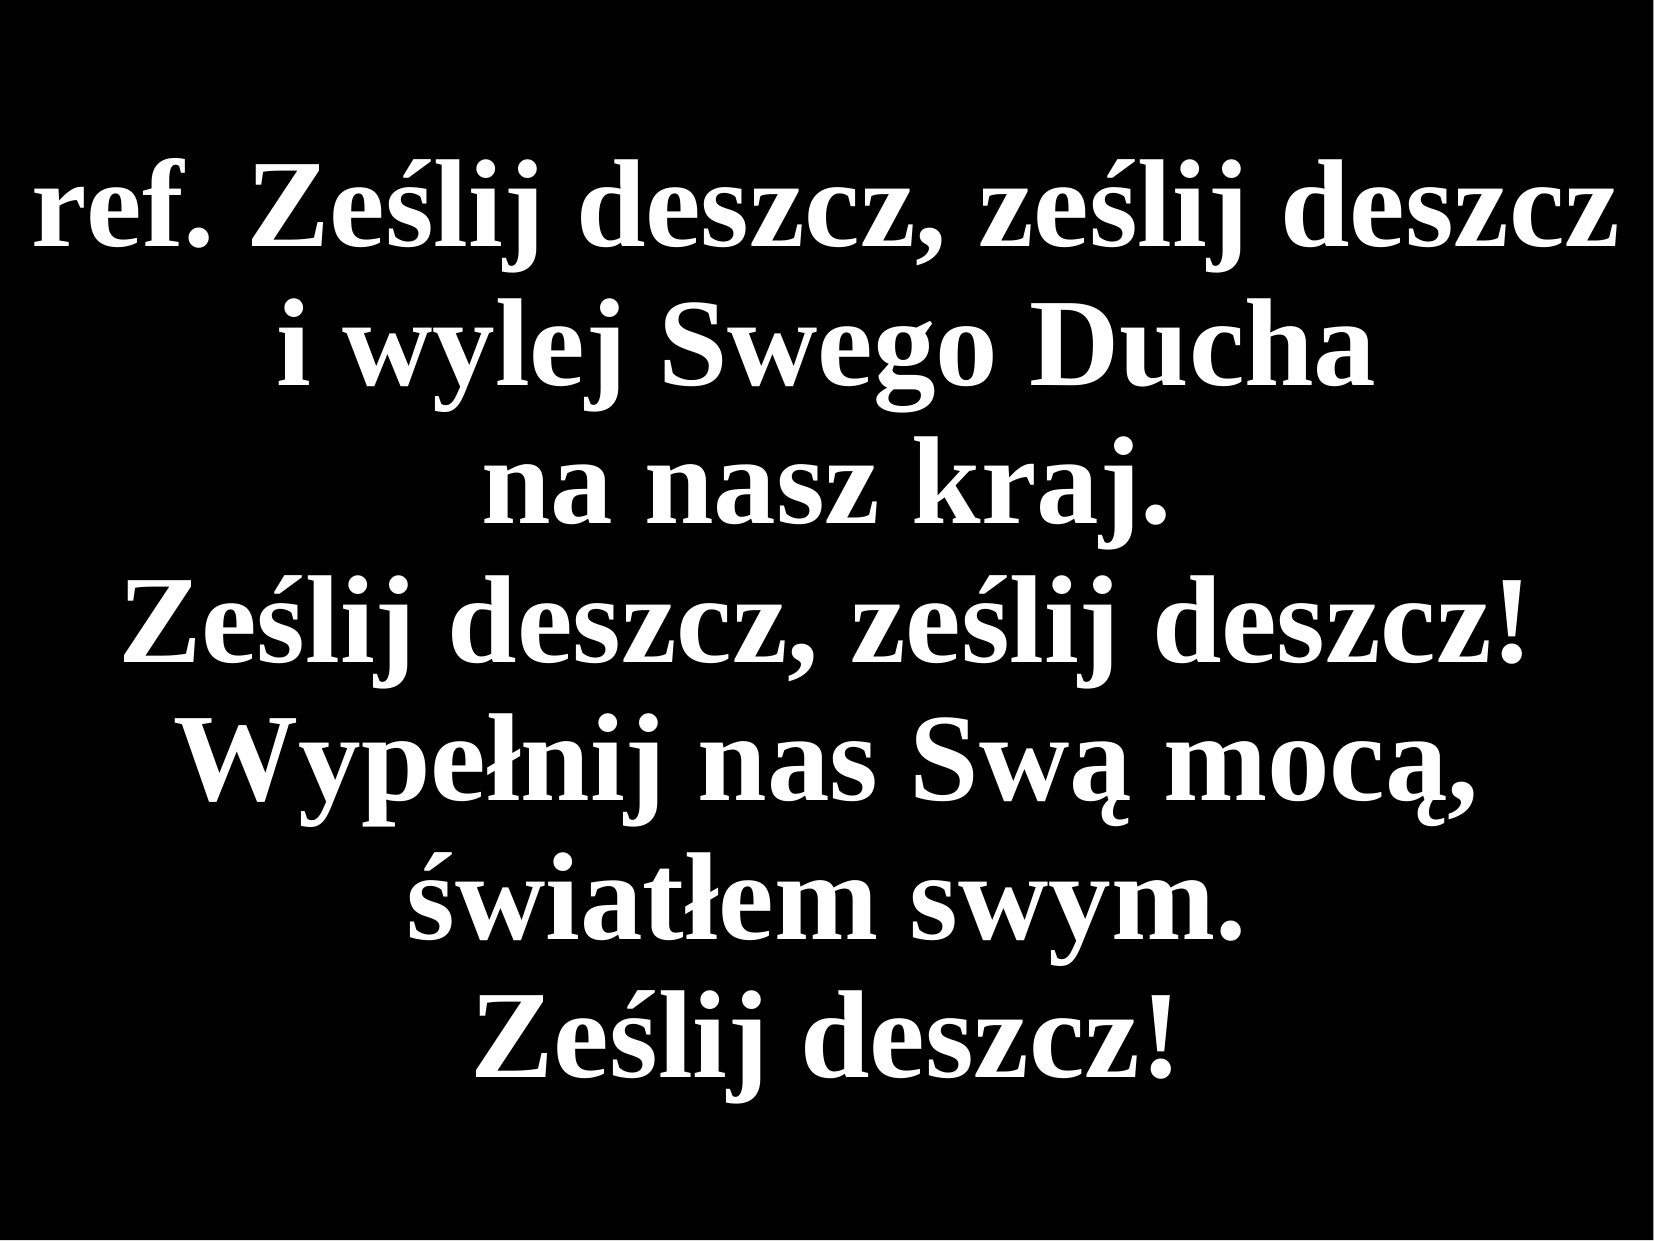

# ref. Ześlij deszcz, ześlij deszcz i wylej Swego Ducha na nasz kraj. Ześlij deszcz, ześlij deszcz! Wypełnij nas Swą mocą, światłem swym. Ześlij deszcz!